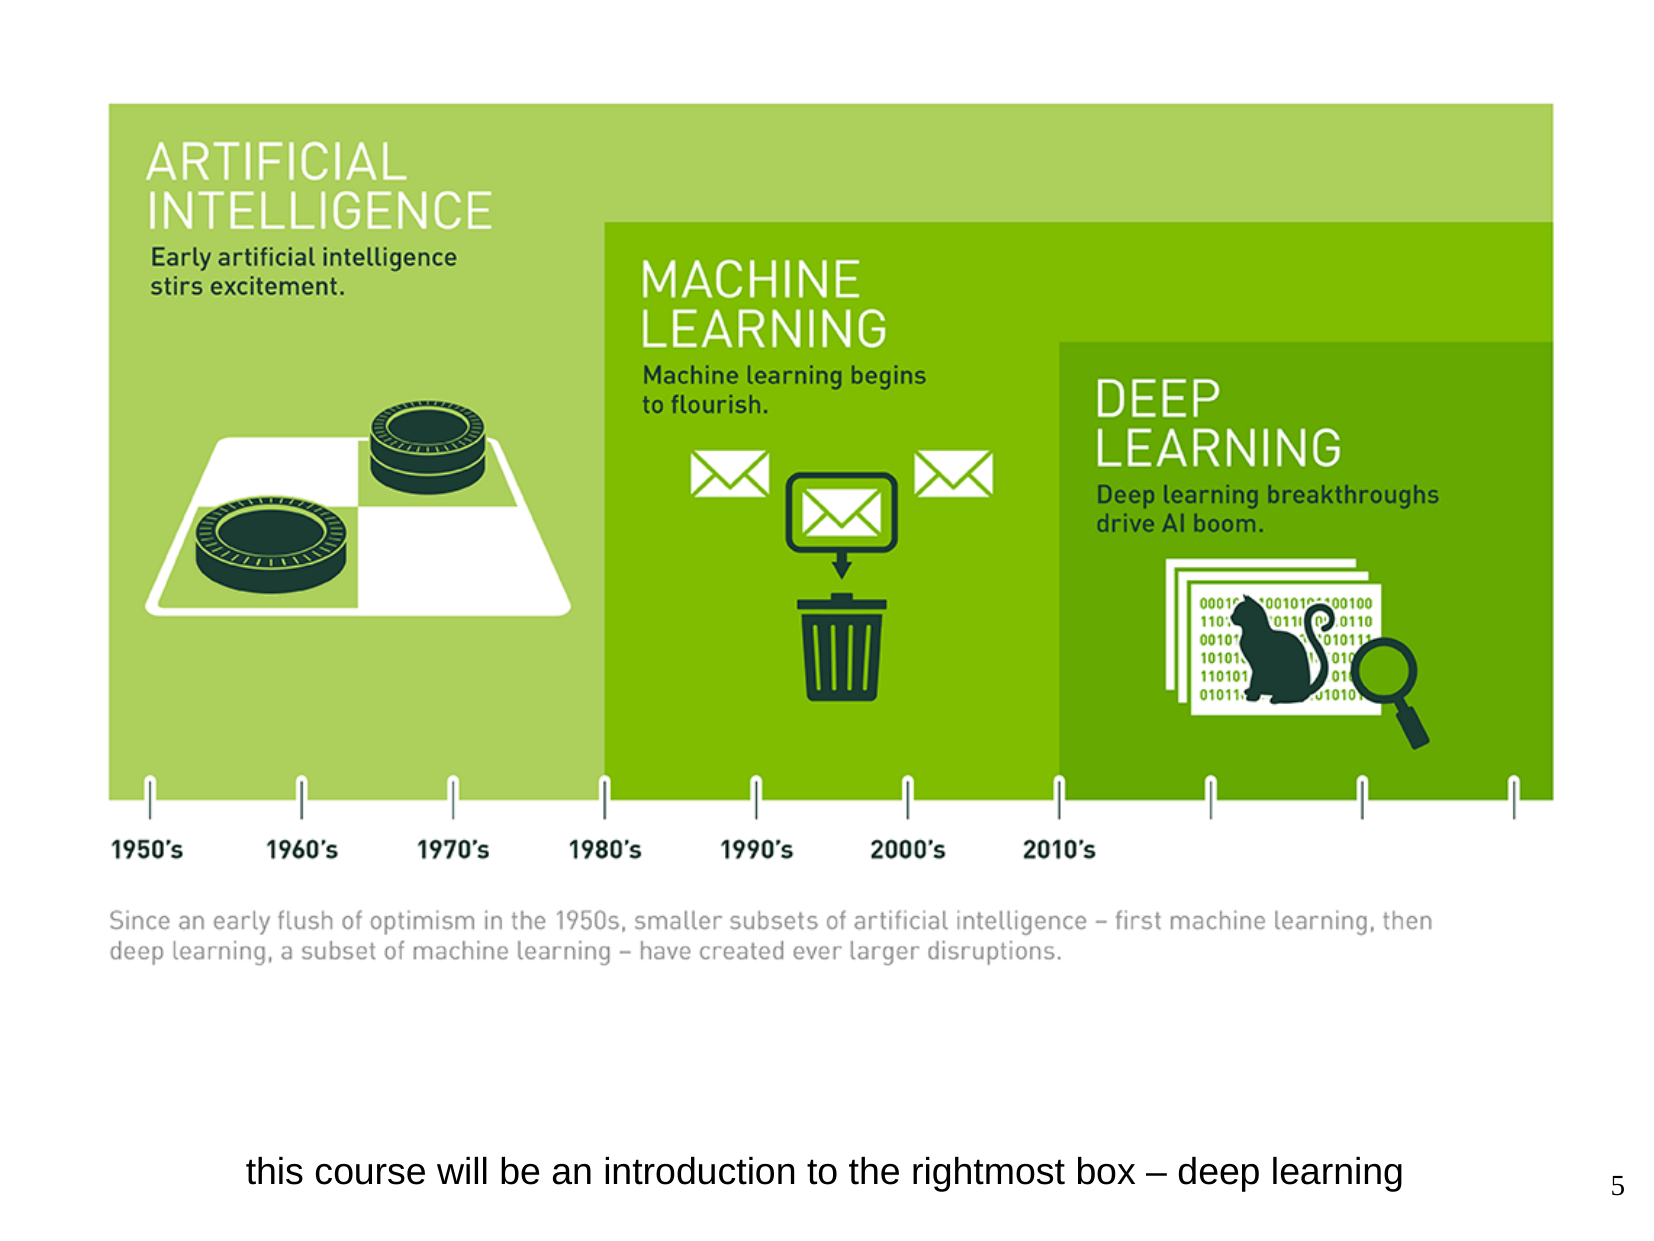

this course will be an introduction to the rightmost box – deep learning
5